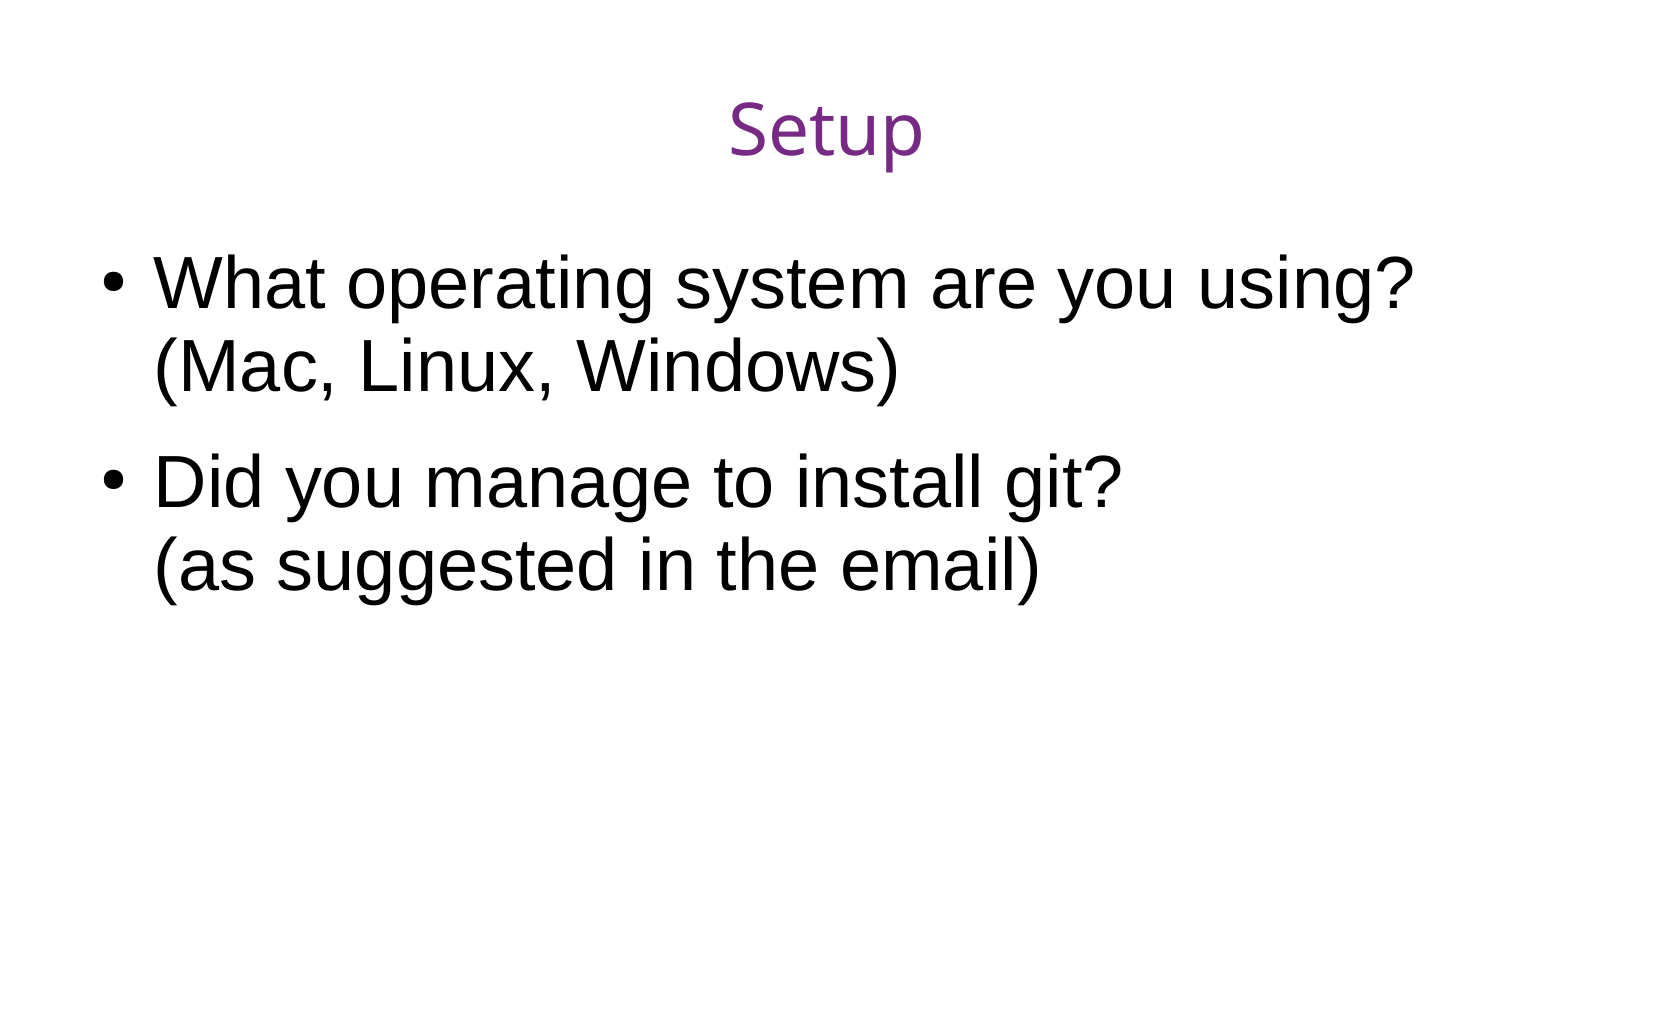

# Setup
What operating system are you using?
(Mac, Linux, Windows)
Did you manage to install git?
(as suggested in the email)